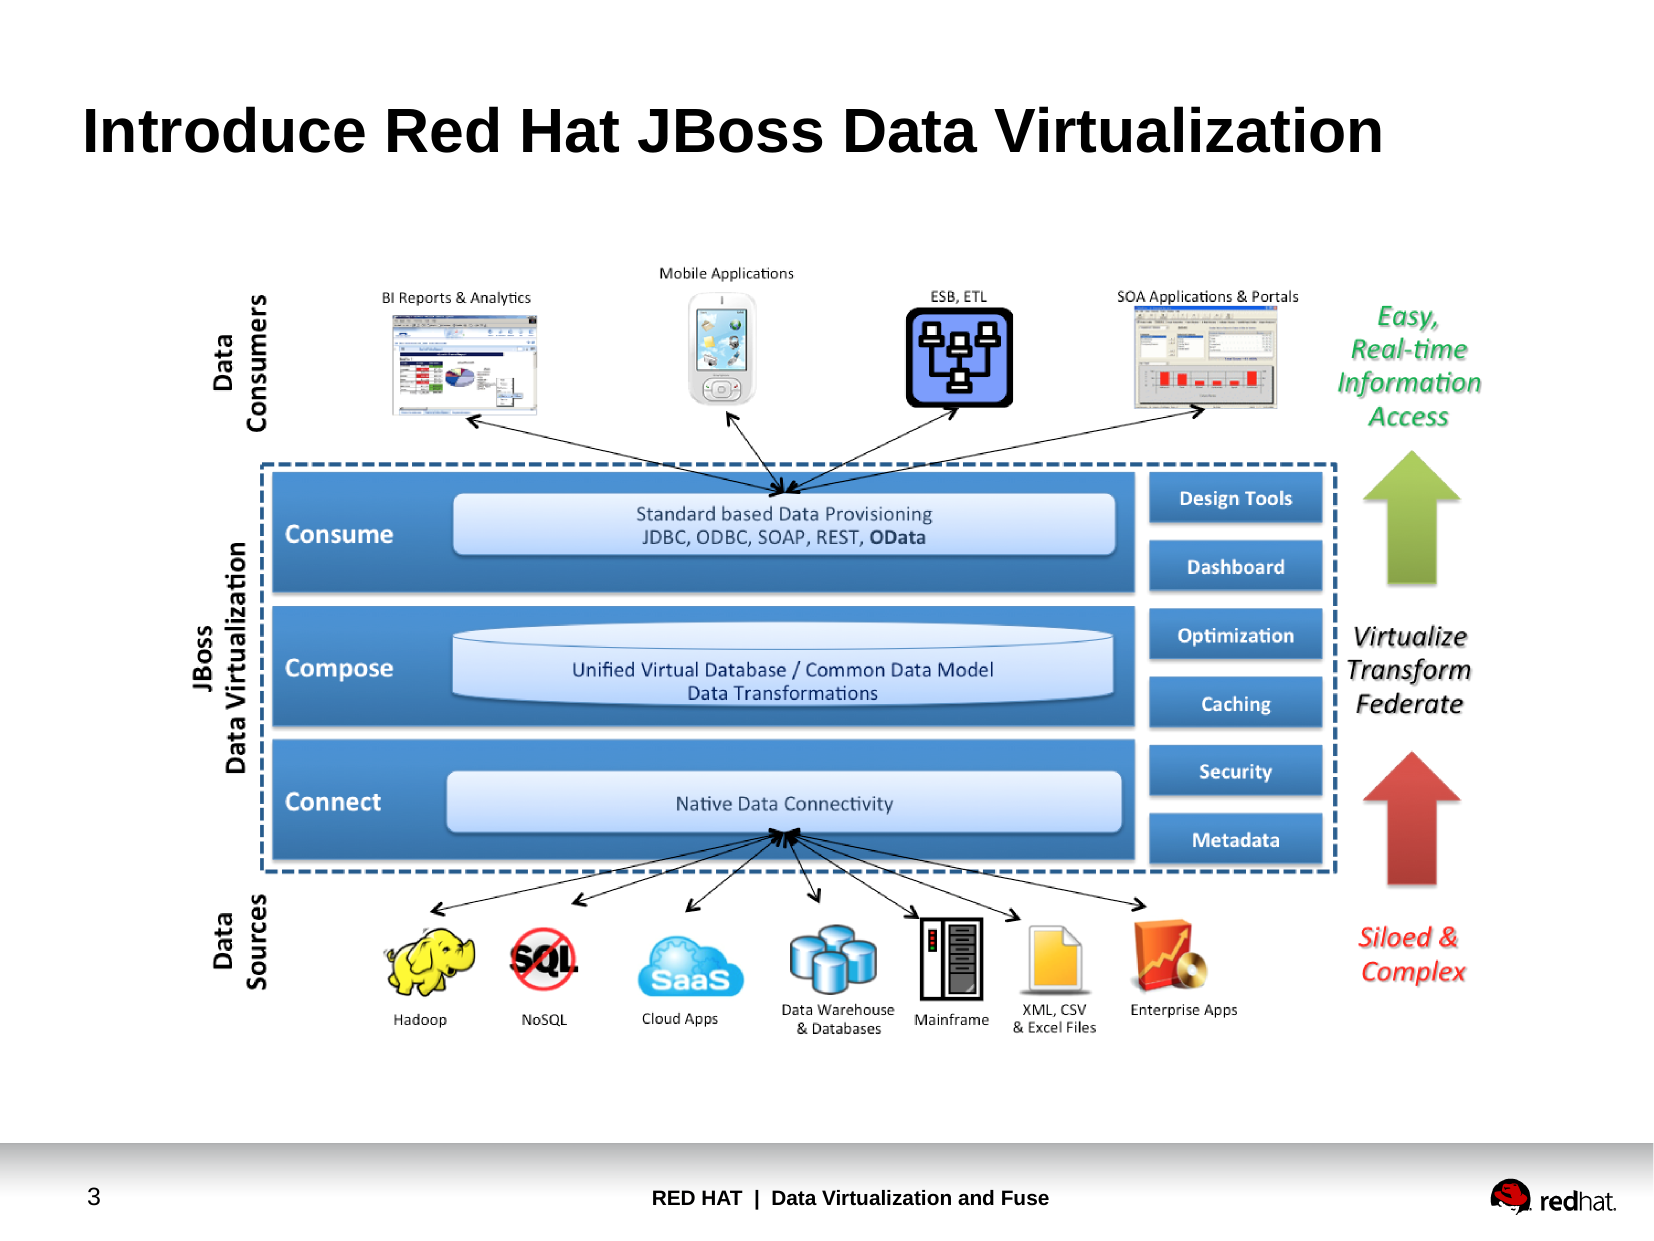

# Introduce Red Hat JBoss Data Virtualization